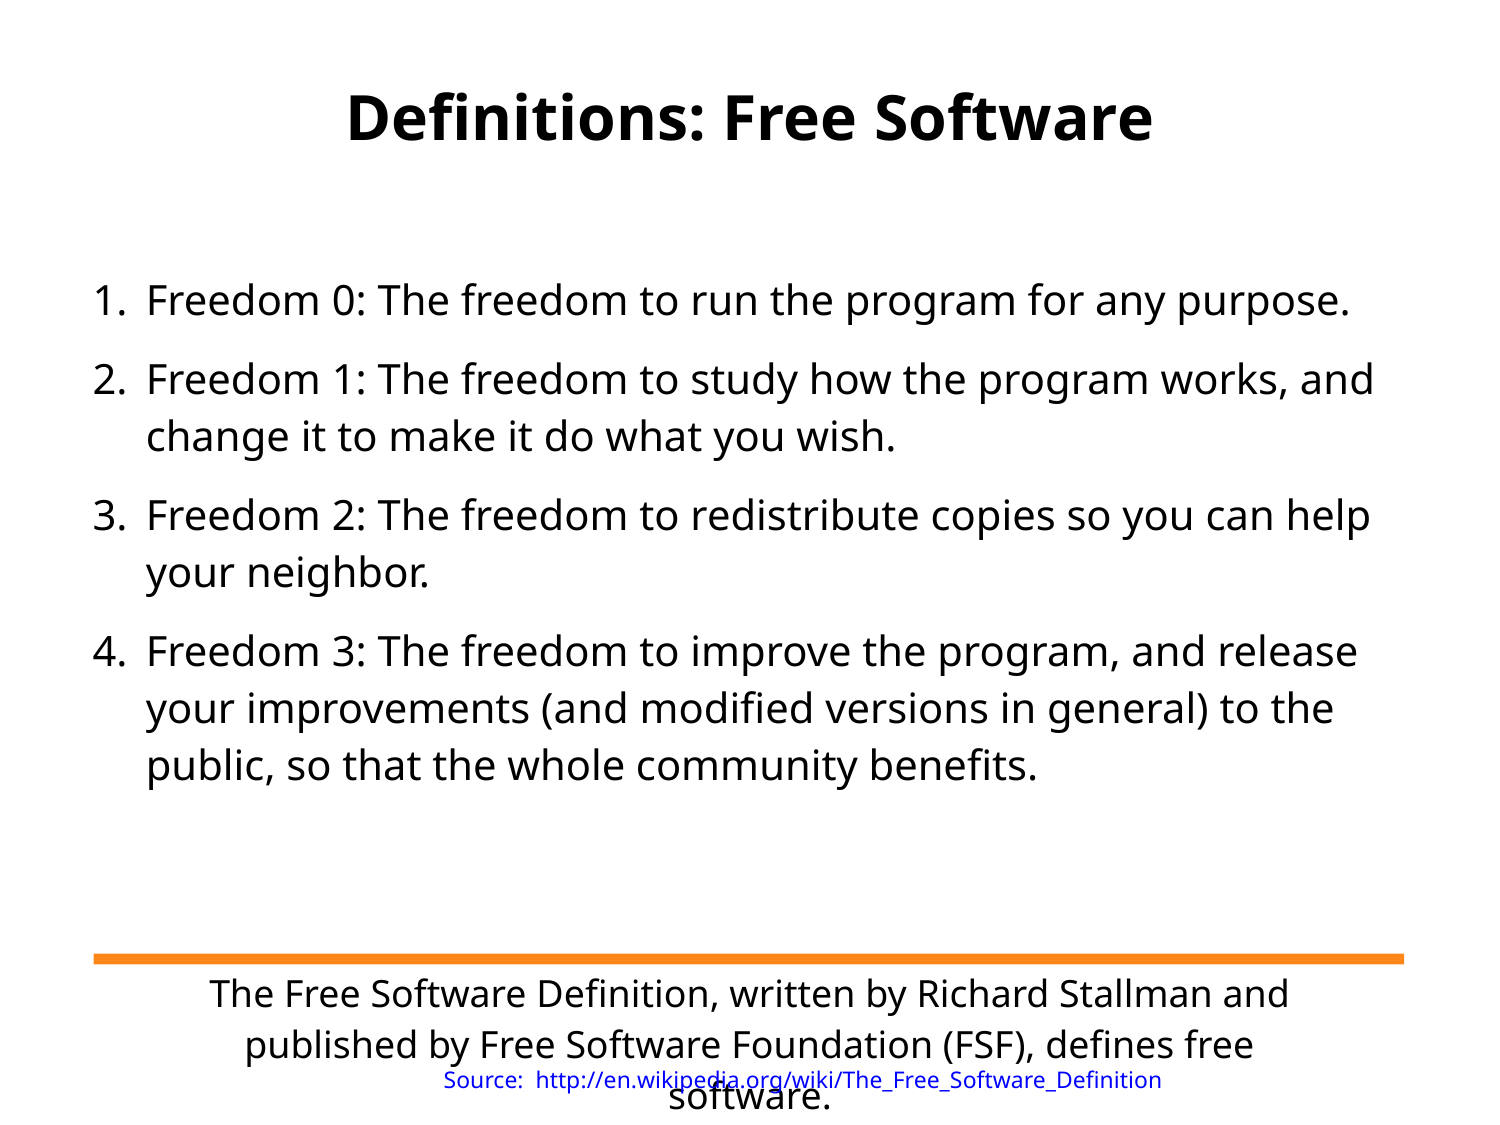

# Definitions: Free Software
Freedom 0: The freedom to run the program for any purpose.
Freedom 1: The freedom to study how the program works, and change it to make it do what you wish.
Freedom 2: The freedom to redistribute copies so you can help your neighbor.
Freedom 3: The freedom to improve the program, and release your improvements (and modified versions in general) to the public, so that the whole community benefits.
The Free Software Definition, written by Richard Stallman and published by Free Software Foundation (FSF), defines free software.
Source: http://en.wikipedia.org/wiki/The_Free_Software_Definition